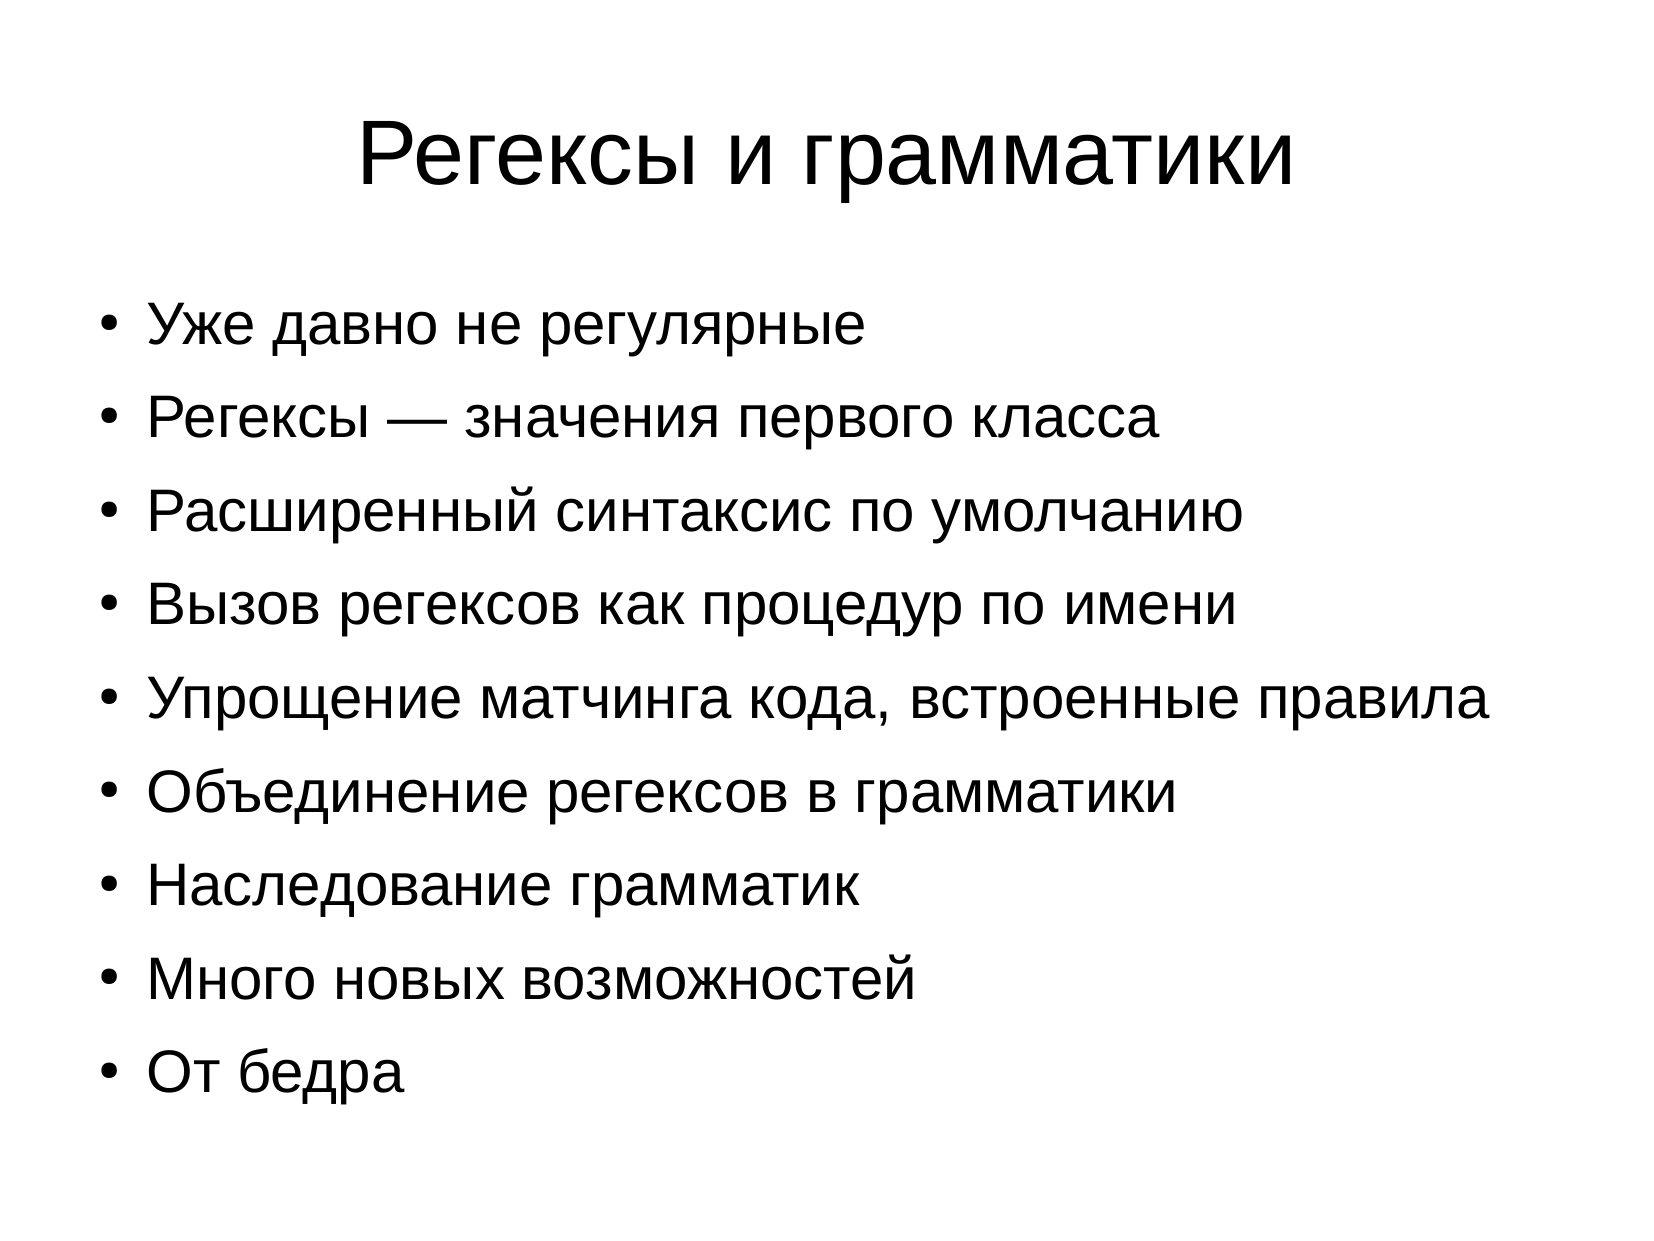

# Регексы и грамматики
Уже давно не регулярные
Регексы — значения первого класса
Расширенный синтаксис по умолчанию
Вызов регексов как процедур по имени
Упрощение матчинга кода, встроенные правила
Объединение регексов в грамматики
Наследование грамматик
Много новых возможностей
От бедра